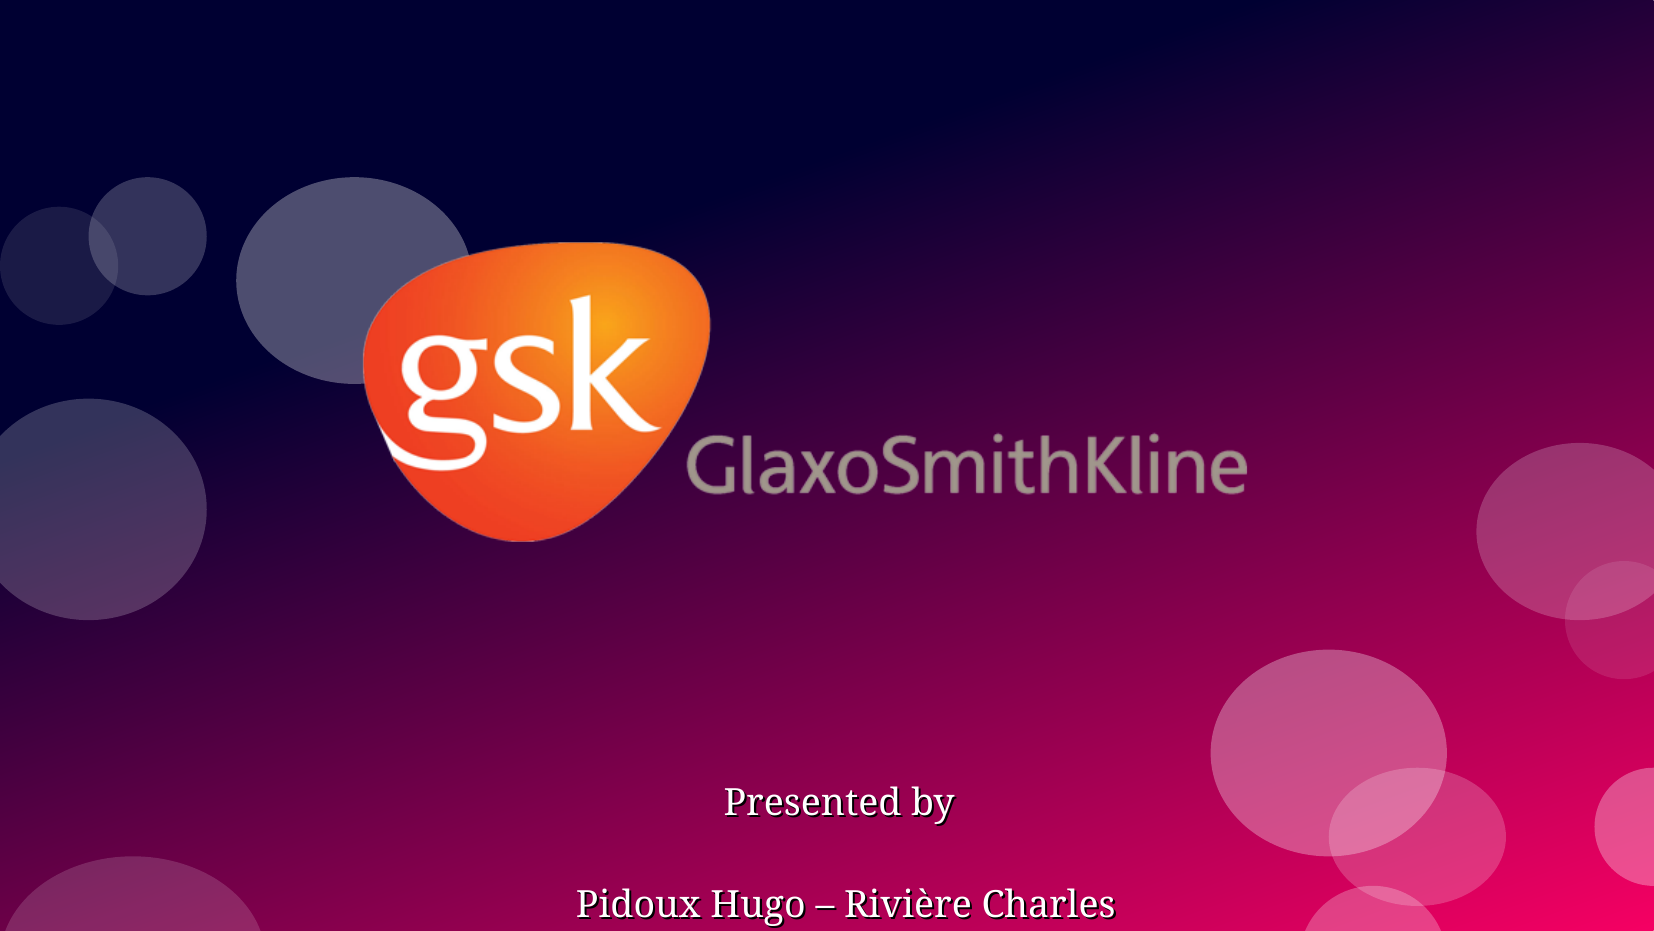

Presented by
			Pidoux Hugo – Rivière Charles